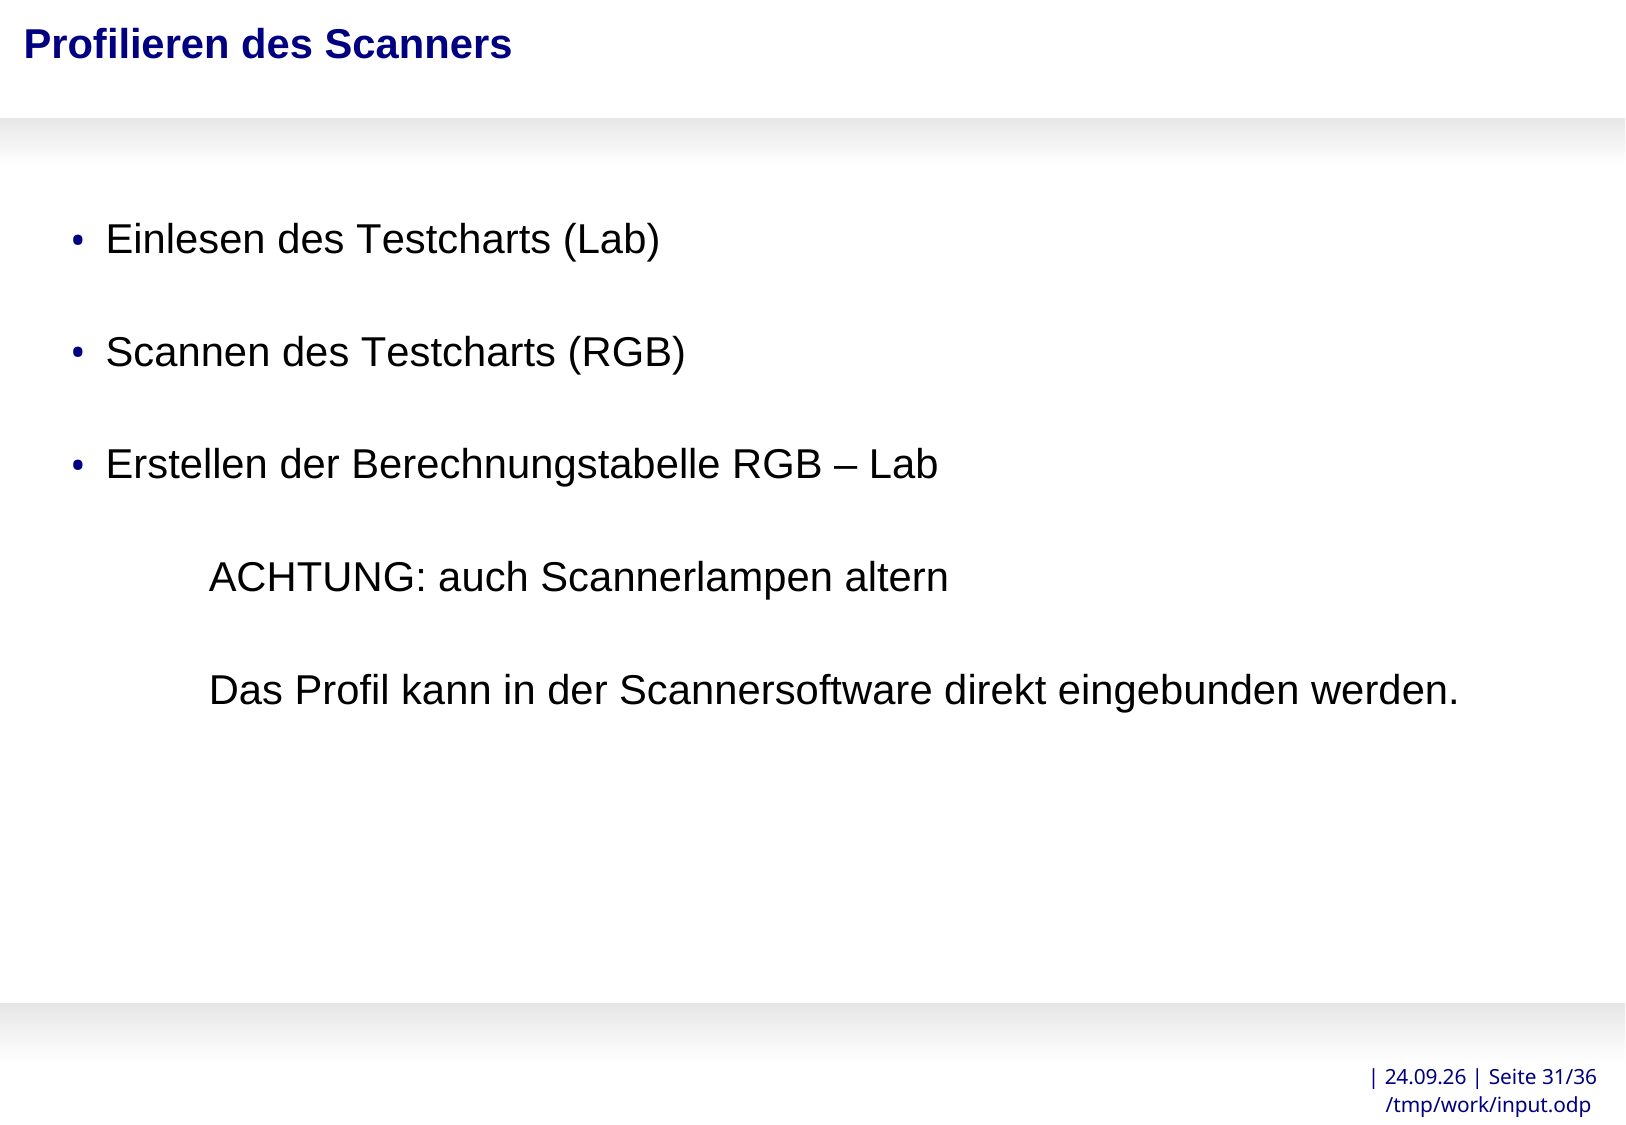

# Profilieren des Scanners
Einlesen des Testcharts (Lab)
Scannen des Testcharts (RGB)
Erstellen der Berechnungstabelle RGB – Lab
ACHTUNG: auch Scannerlampen altern
Das Profil kann in der Scannersoftware direkt eingebunden werden.